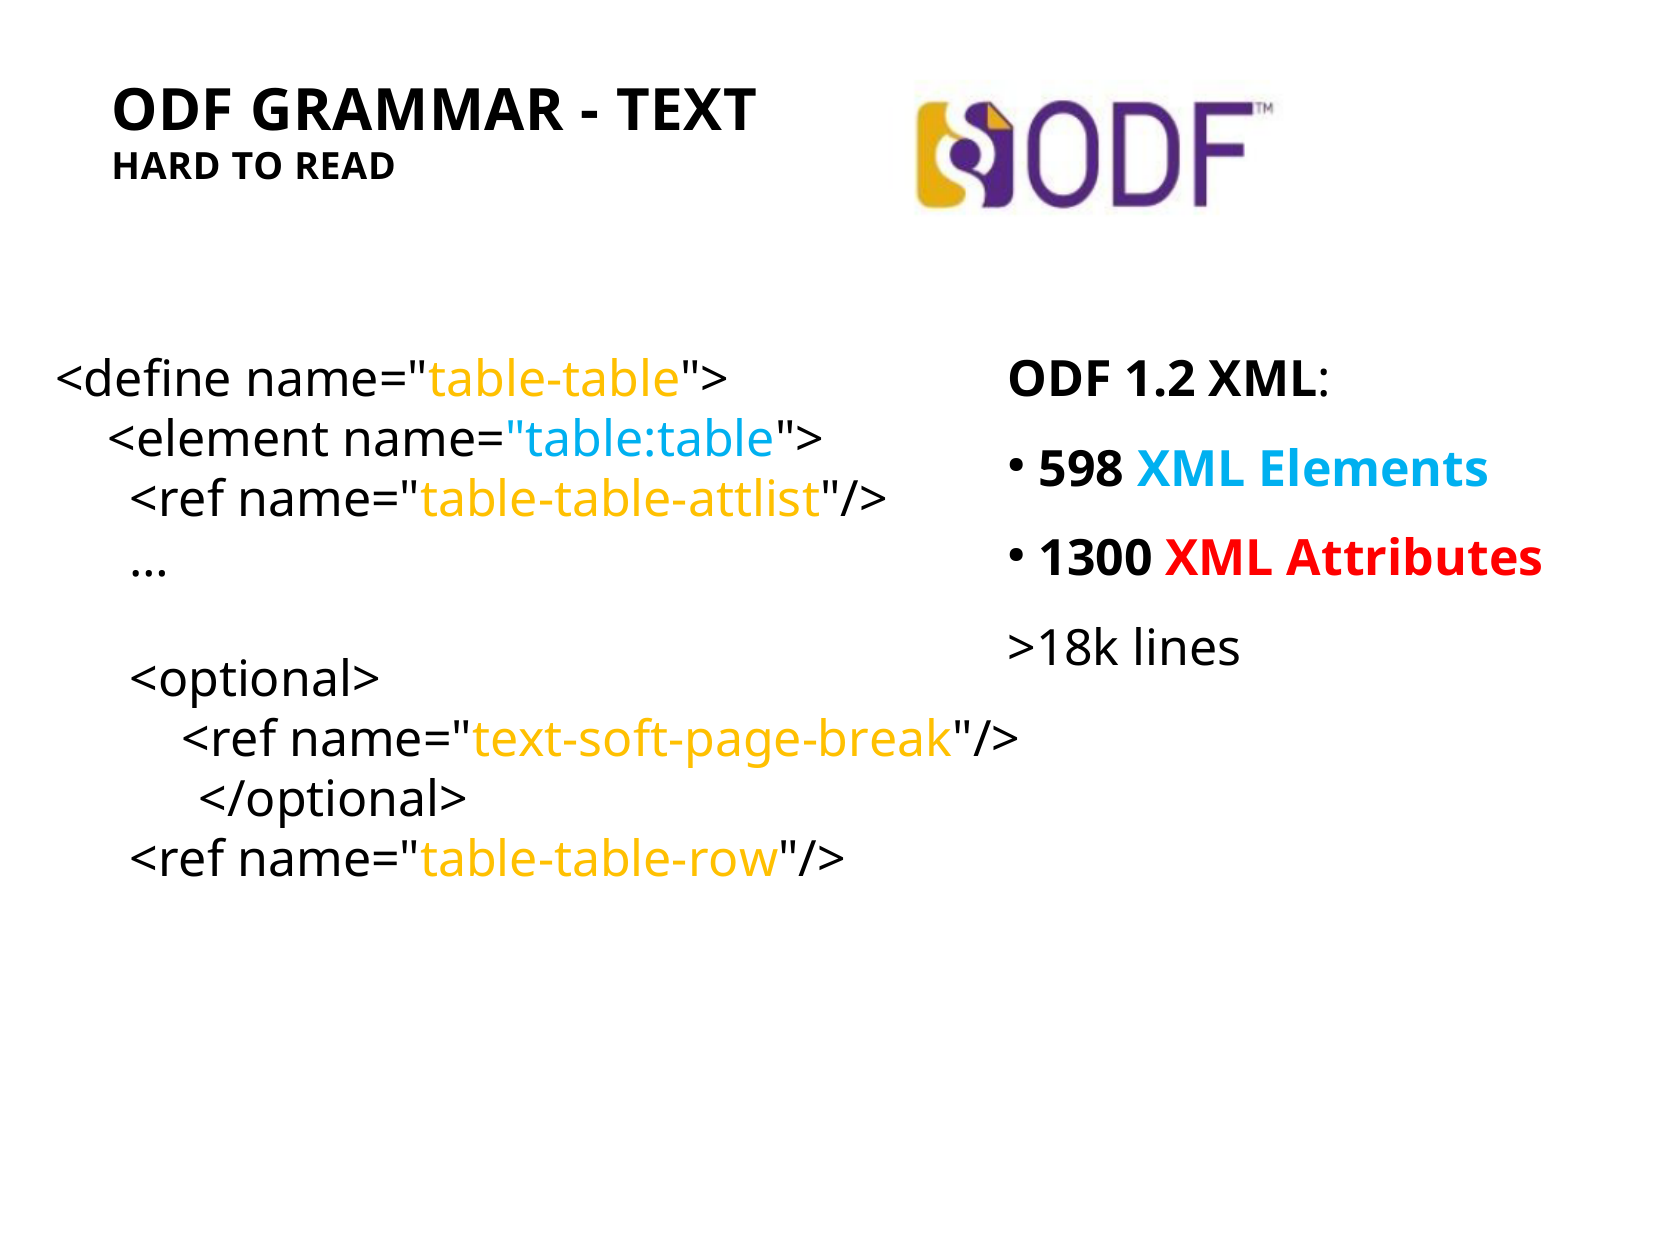

# ODF GrammaR - text hard to read
<define name="table-table">
 <element name="table:table">
	<ref name="table-table-attlist"/>
	…
 	<optional>
	 <ref name="text-soft-page-break"/>
 </optional>
	<ref name="table-table-row"/>
ODF 1.2 XML:
 598 XML Elements
 1300 XML Attributes
>18k lines